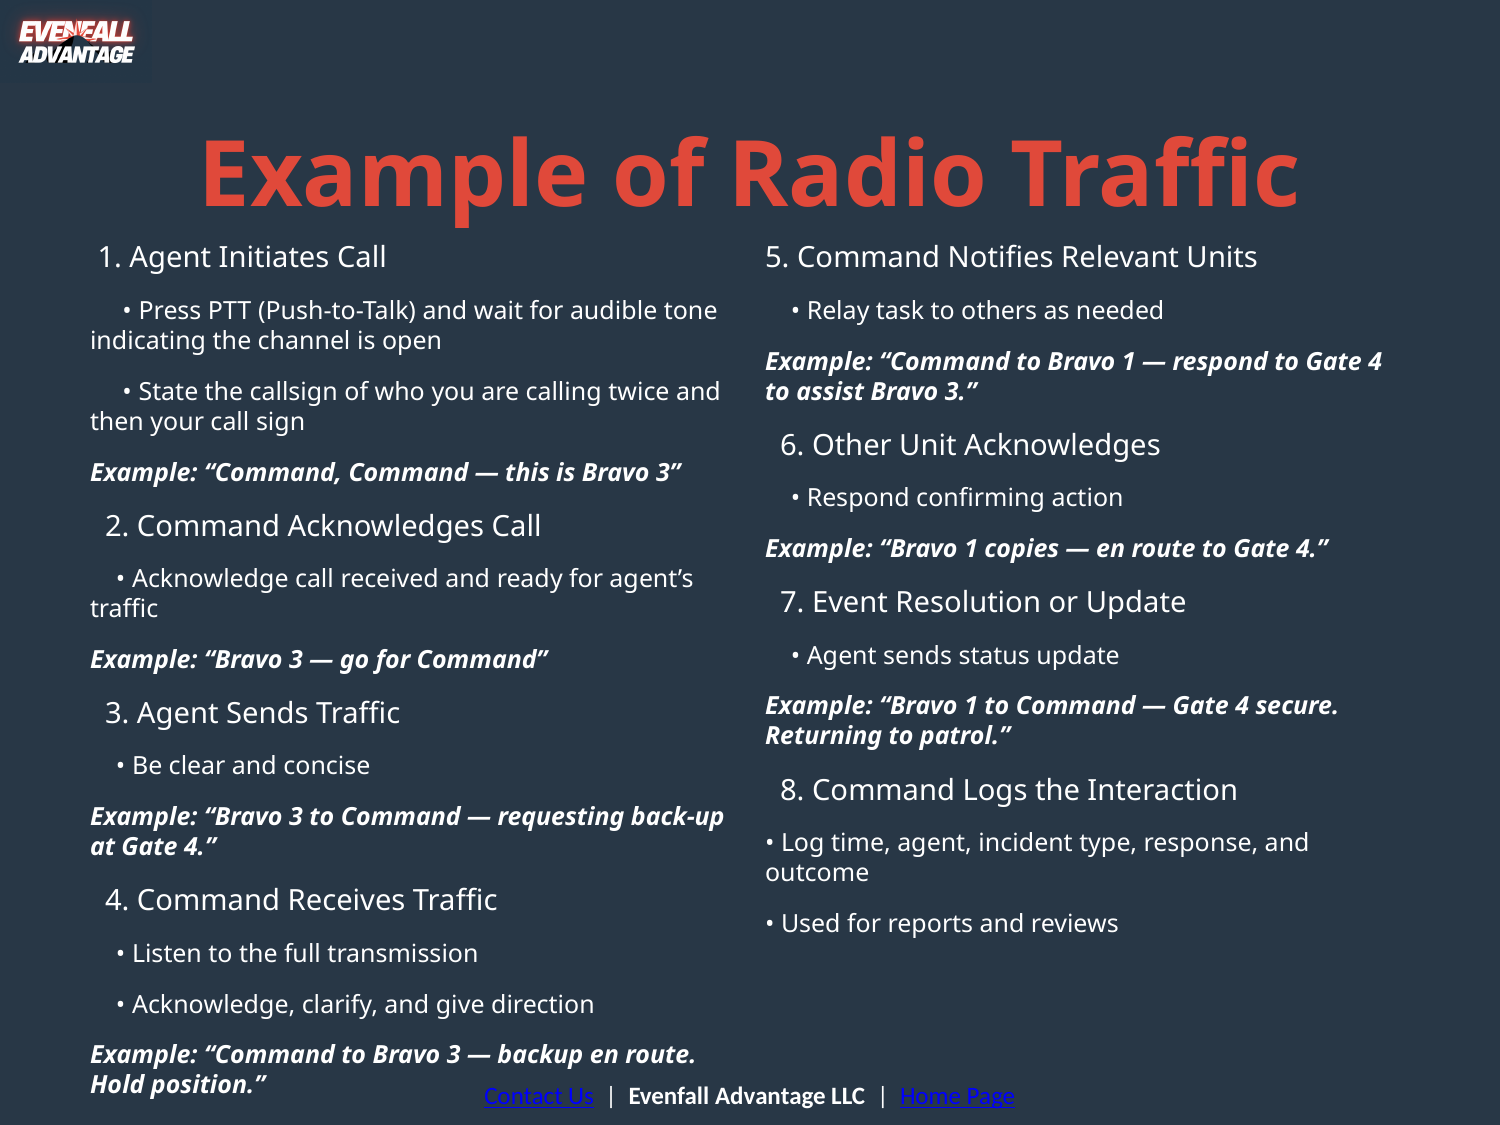

# Example of Radio Traffic
 1. Agent Initiates Call
 • Press PTT (Push-to-Talk) and wait for audible tone indicating the channel is open
 • State the callsign of who you are calling twice and then your call sign
Example: “Command, Command — this is Bravo 3”
 2. Command Acknowledges Call
 • Acknowledge call received and ready for agent’s traffic
Example: “Bravo 3 — go for Command”
 3. Agent Sends Traffic
 • Be clear and concise
Example: “Bravo 3 to Command — requesting back-up at Gate 4.”
 4. Command Receives Traffic
 • Listen to the full transmission
 • Acknowledge, clarify, and give direction
Example: “Command to Bravo 3 — backup en route. Hold position.”
5. Command Notifies Relevant Units
 • Relay task to others as needed
Example: “Command to Bravo 1 — respond to Gate 4 to assist Bravo 3.”
 6. Other Unit Acknowledges
 • Respond confirming action
Example: “Bravo 1 copies — en route to Gate 4.”
 7. Event Resolution or Update
 • Agent sends status update
Example: “Bravo 1 to Command — Gate 4 secure. Returning to patrol.”
 8. Command Logs the Interaction
• Log time, agent, incident type, response, and outcome
• Used for reports and reviews